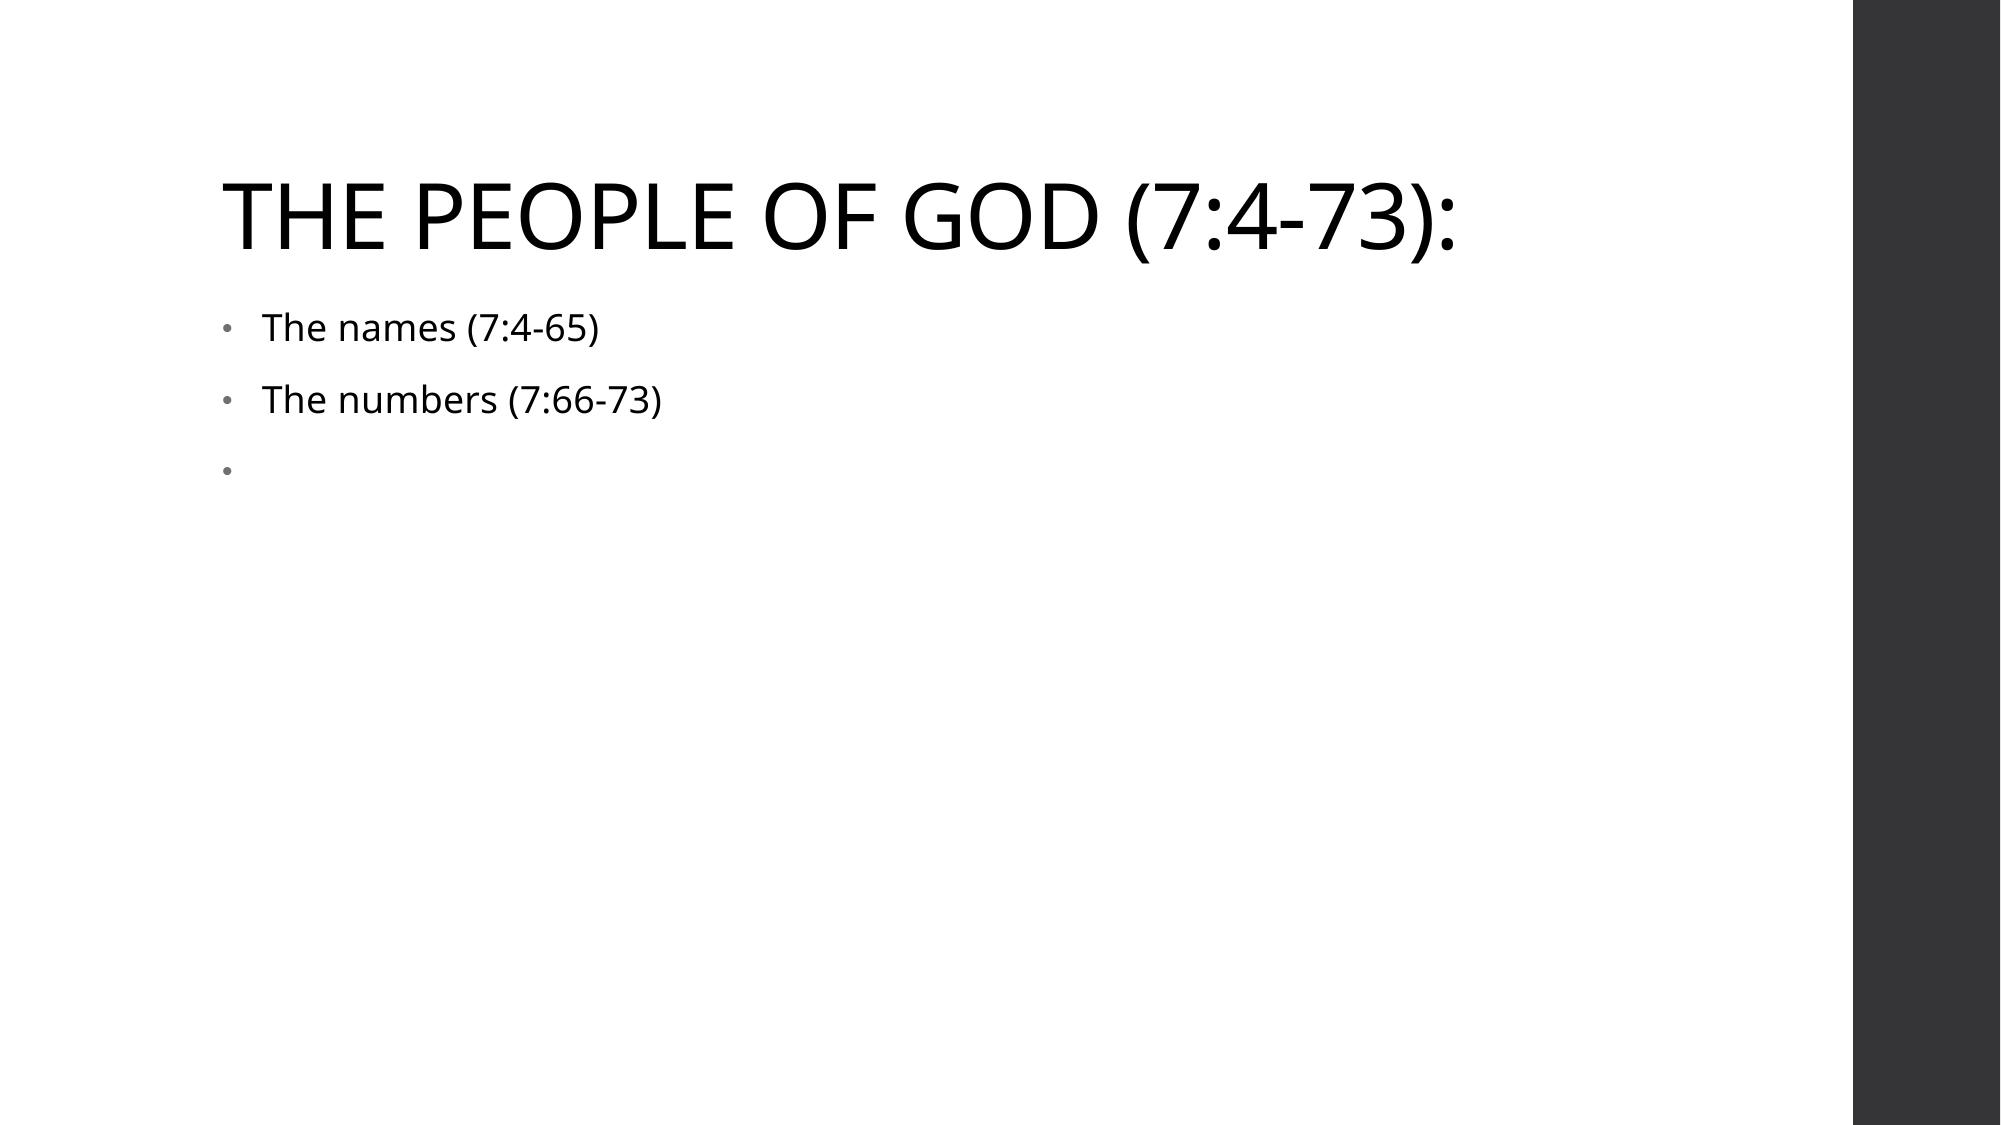

# THE PEOPLE OF GOD (7:4-73):
 The names (7:4-65)
 The numbers (7:66-73)